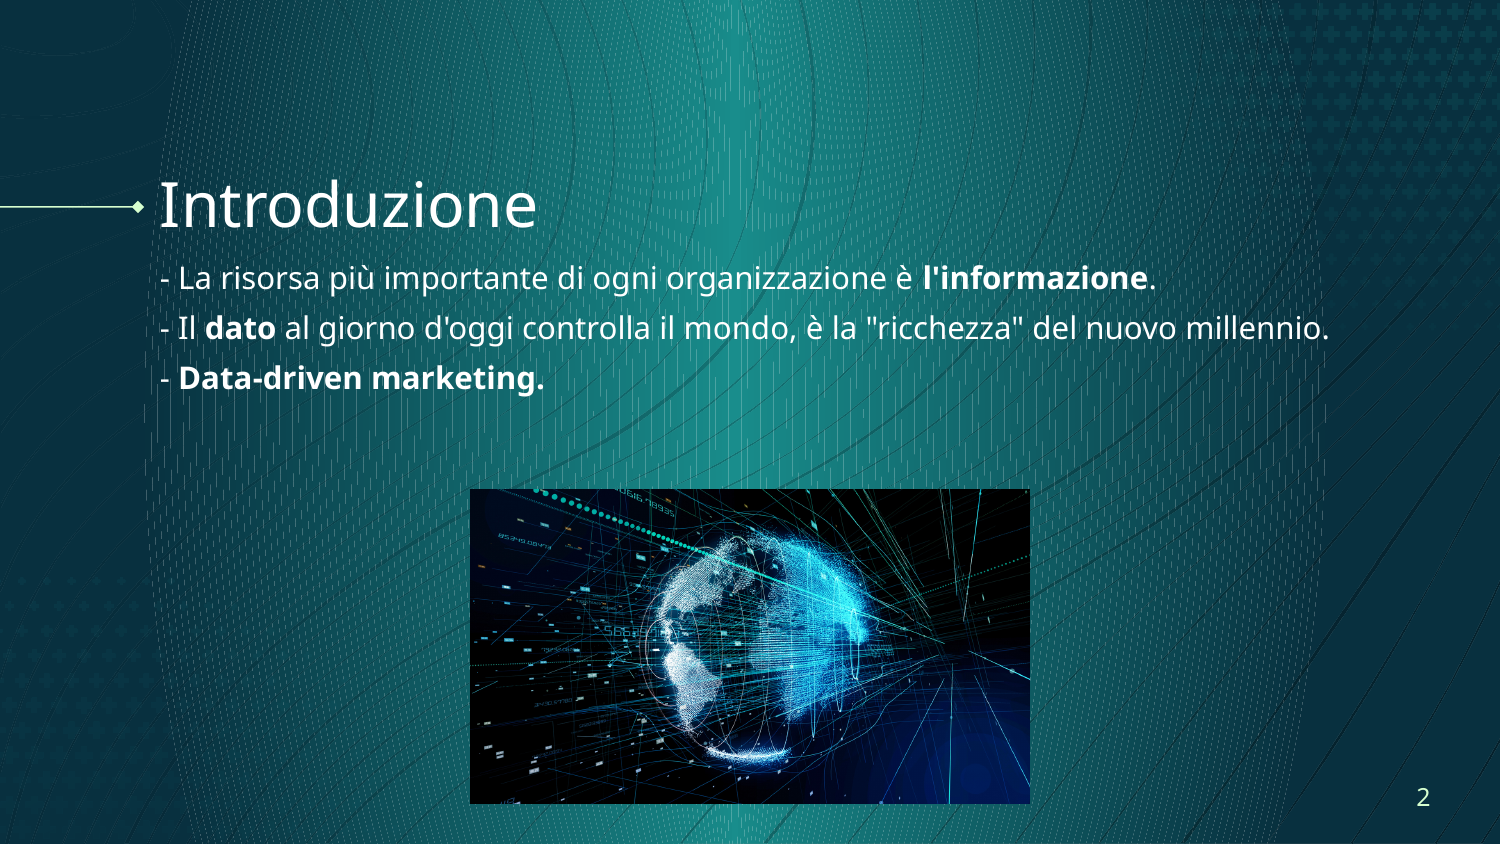

# Introduzione
- La risorsa più importante di ogni organizzazione è l'informazione.
- Il dato al giorno d'oggi controlla il mondo, è la "ricchezza" del nuovo millennio.
- Data-driven marketing.